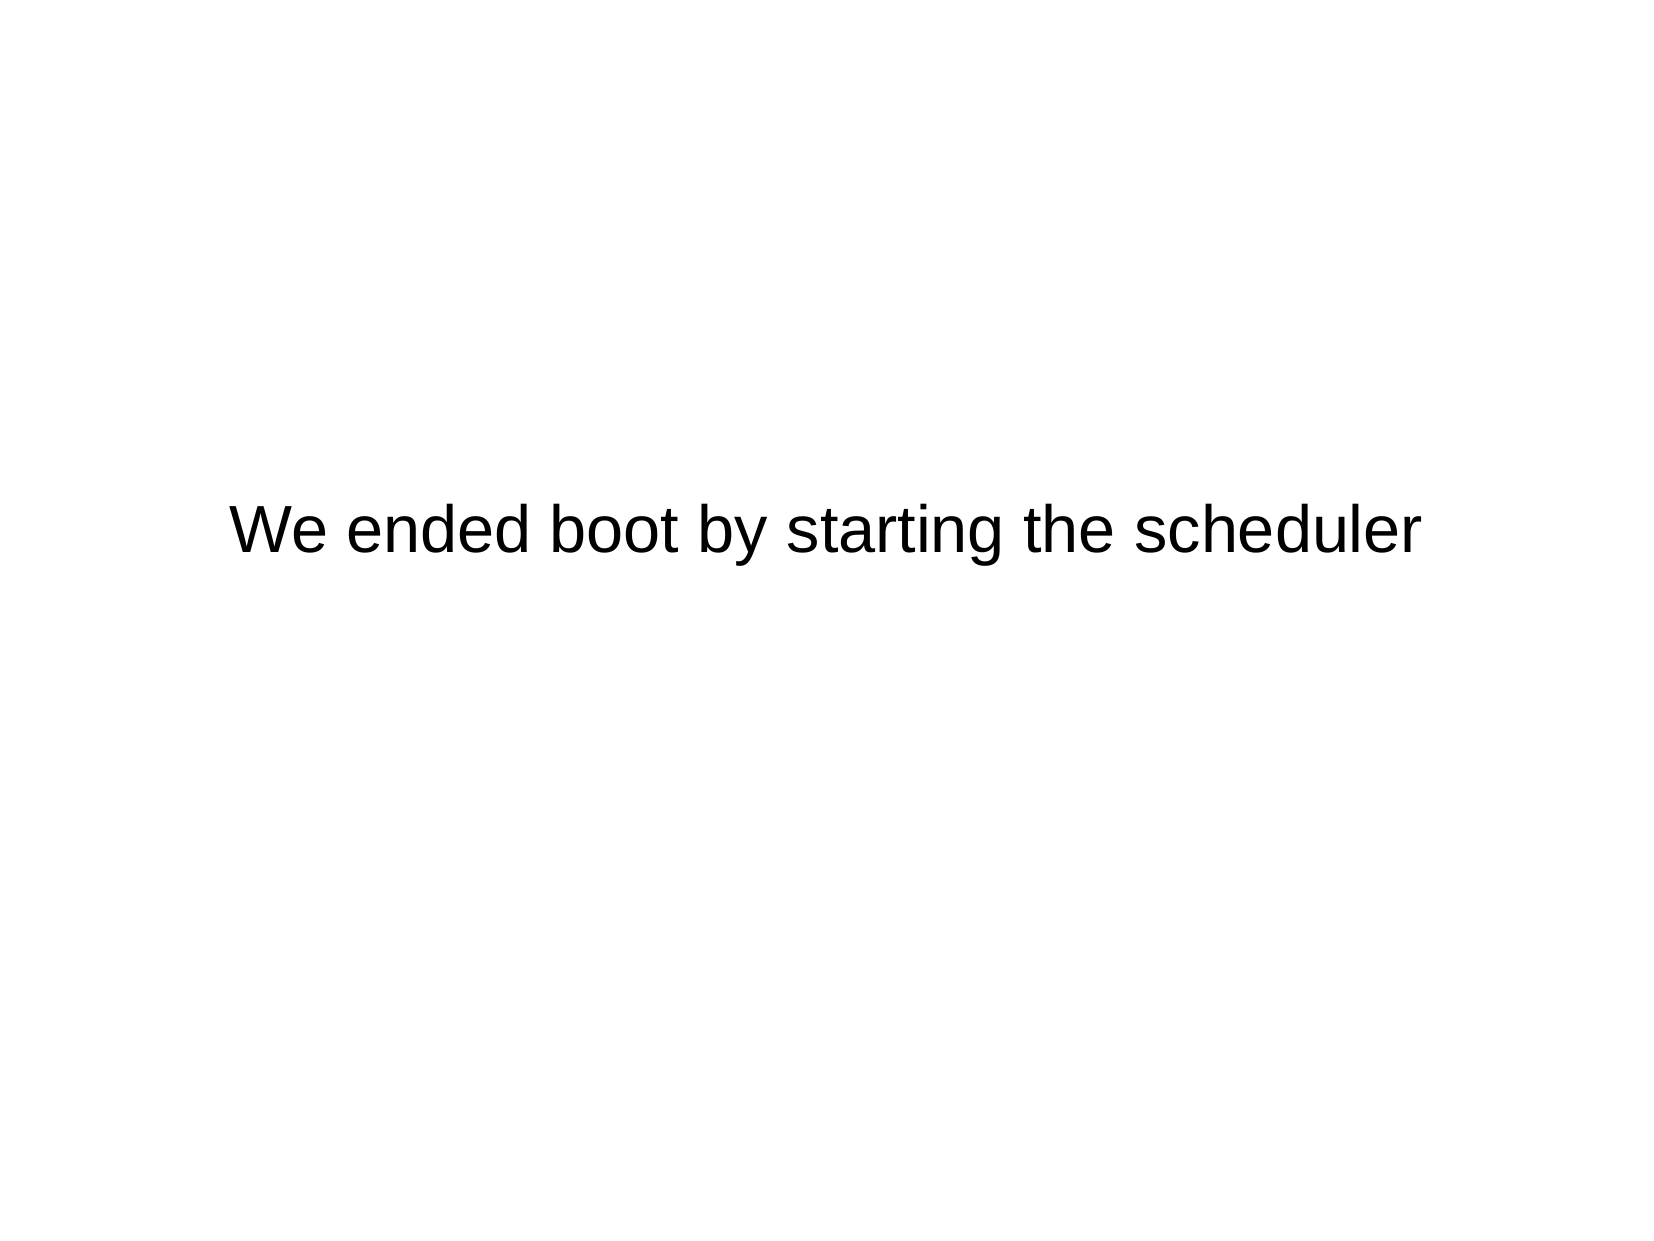

# We ended boot by starting the scheduler